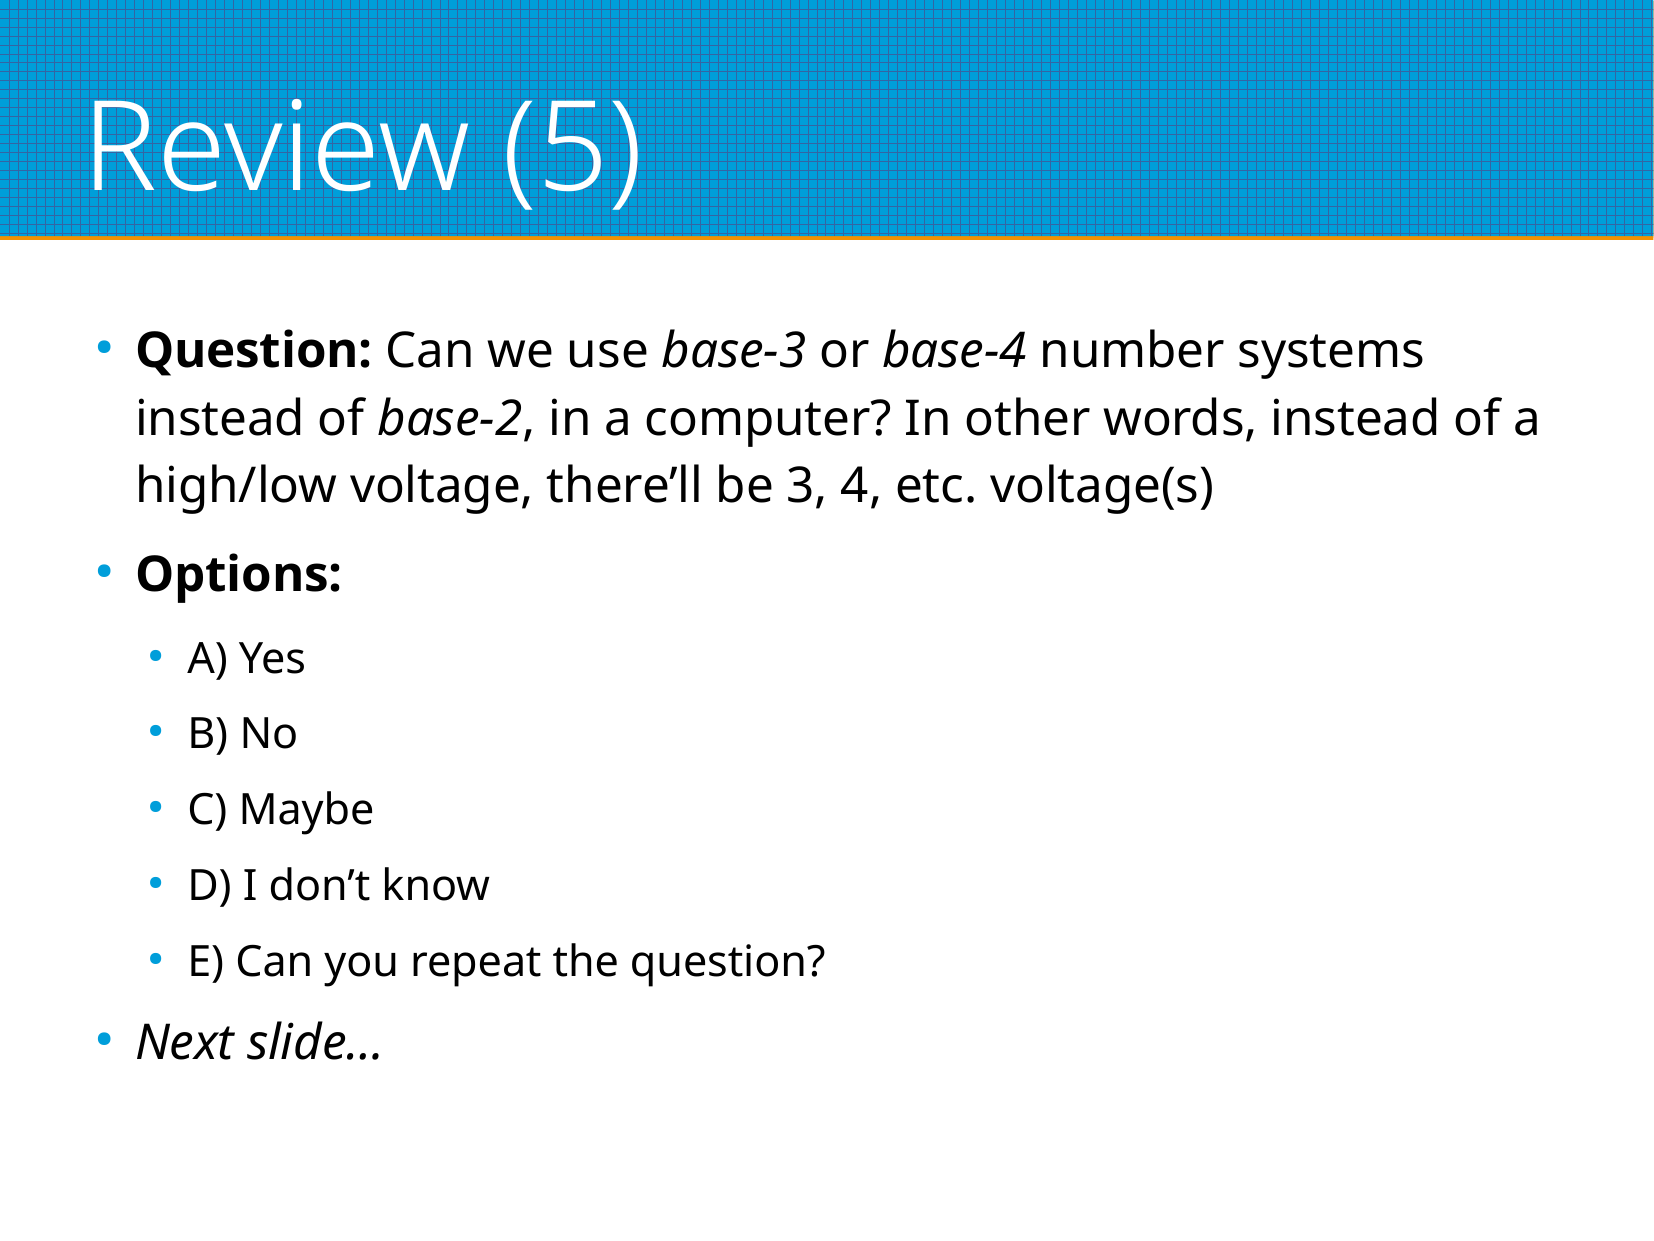

# Review (5)
Question: Can we use base-3 or base-4 number systems instead of base-2, in a computer? In other words, instead of a high/low voltage, there’ll be 3, 4, etc. voltage(s)
Options:
A) Yes
B) No
C) Maybe
D) I don’t know
E) Can you repeat the question?
Next slide…